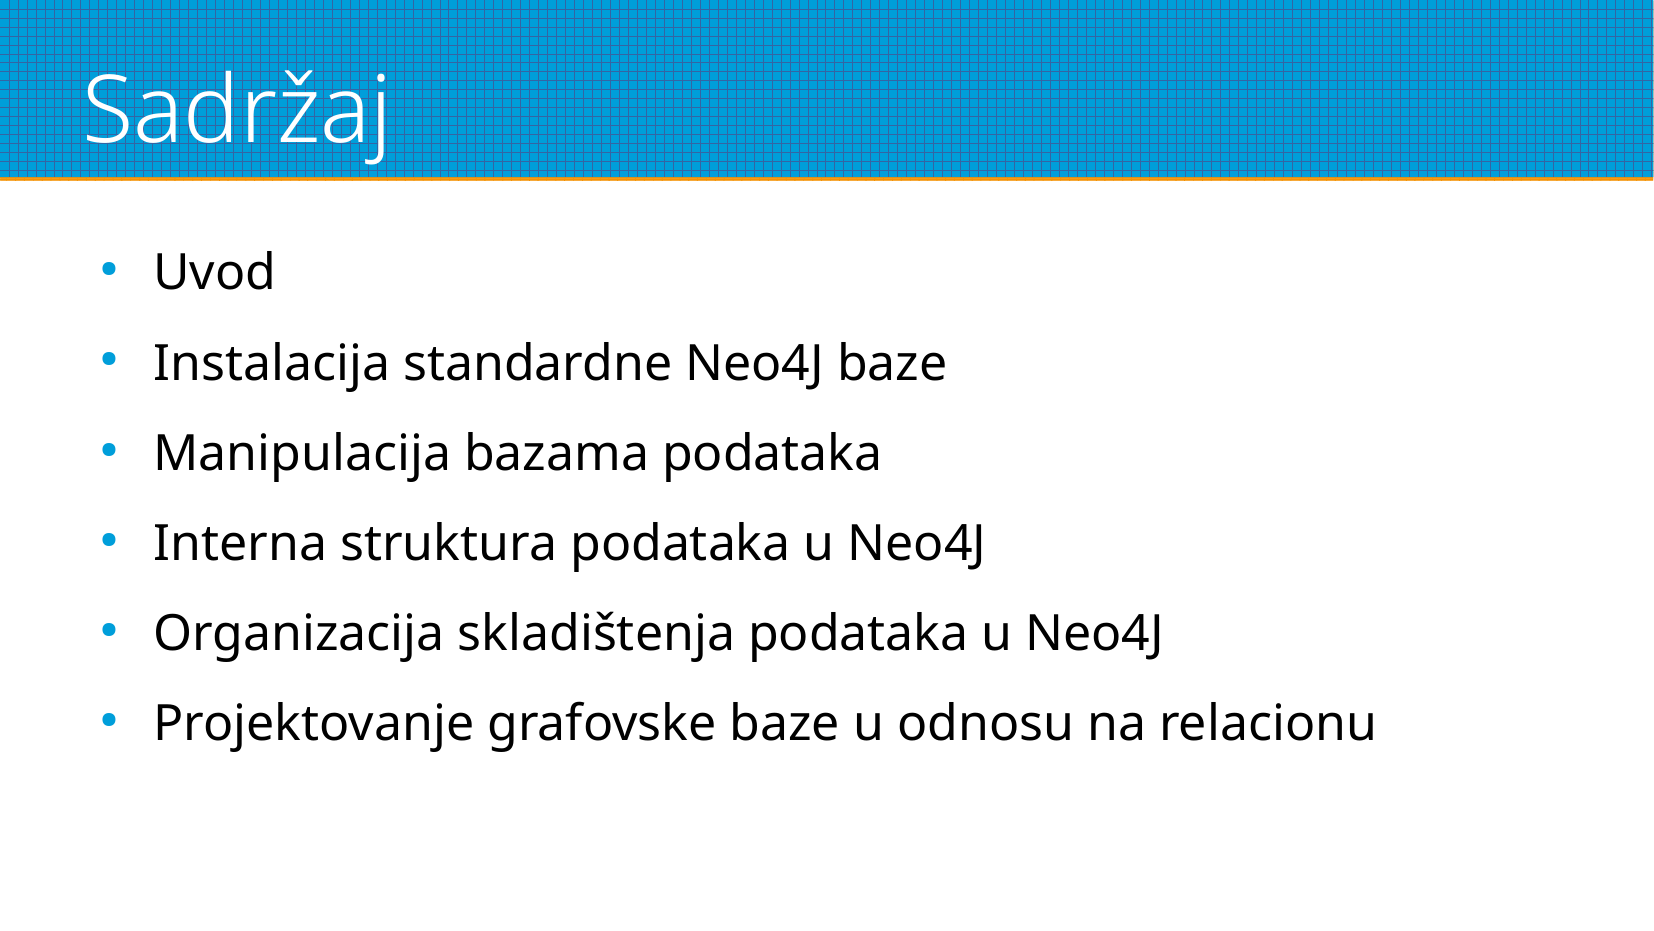

# Sadržaj
Uvod
Instalacija standardne Neo4J baze
Manipulacija bazama podataka
Interna struktura podataka u Neo4J
Organizacija skladištenja podataka u Neo4J
Projektovanje grafovske baze u odnosu na relacionu